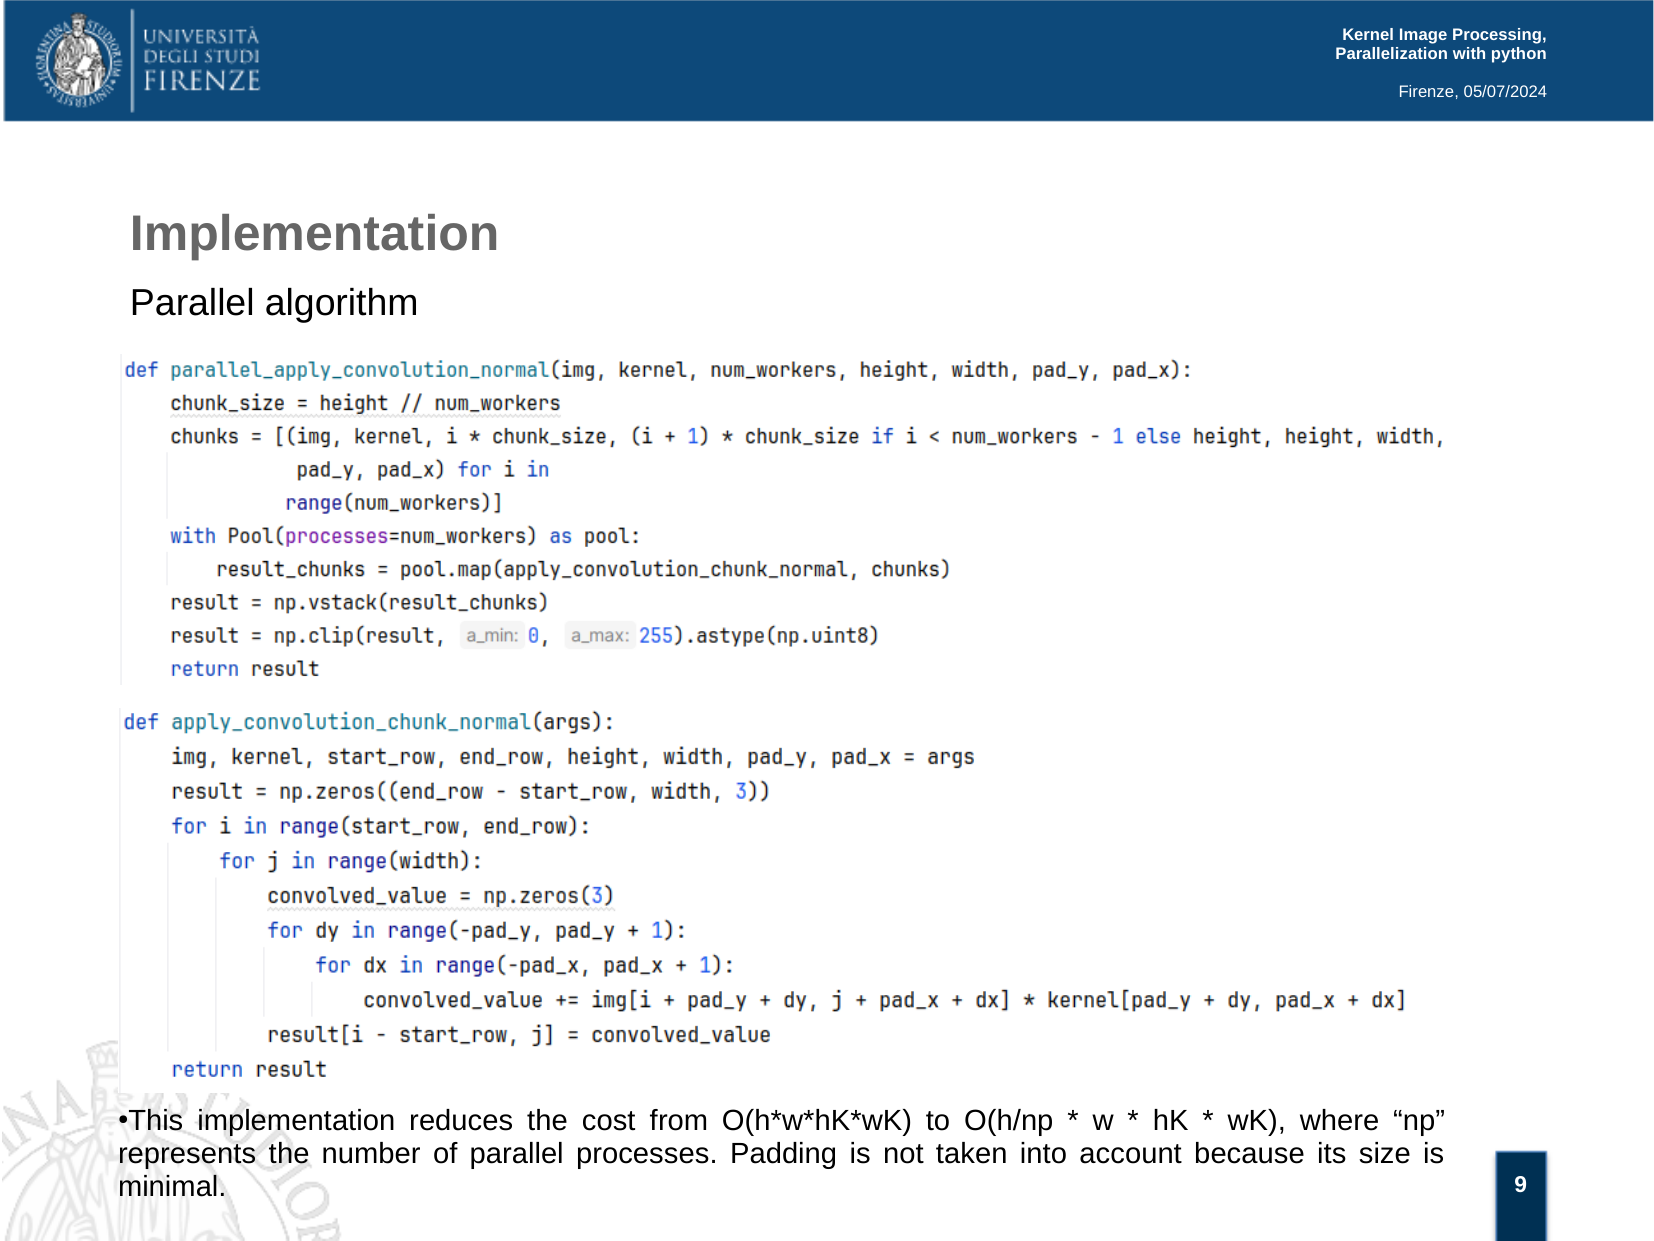

Kernel Image Processing,
Parallelization with python
Firenze, 05/07/2024
Implementation
Parallel algorithm
This implementation reduces the cost from O(h*w*hK*wK) to O(h/np * w * hK * wK), where “np” represents the number of parallel processes. Padding is not taken into account because its size is minimal.
9